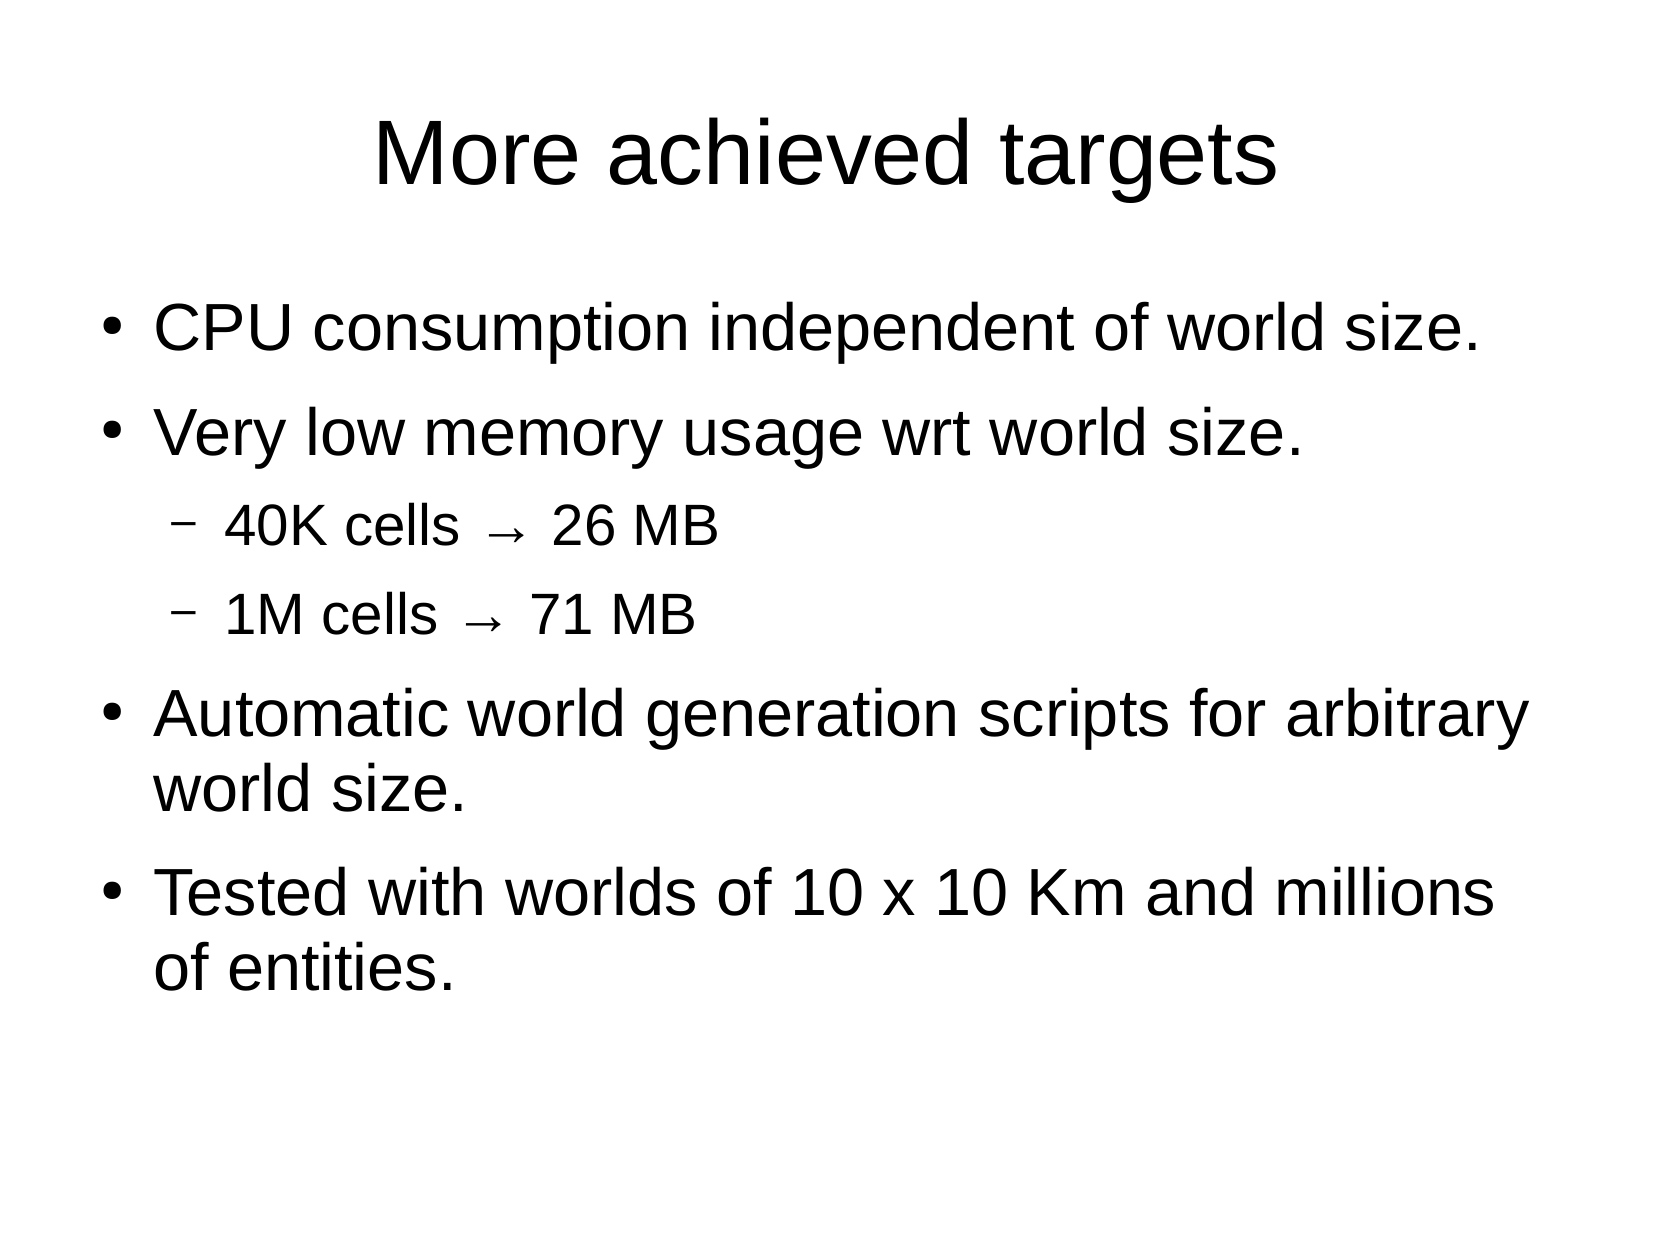

# More achieved targets
CPU consumption independent of world size.
Very low memory usage wrt world size.
40K cells → 26 MB
1M cells → 71 MB
Automatic world generation scripts for arbitrary world size.
Tested with worlds of 10 x 10 Km and millions of entities.